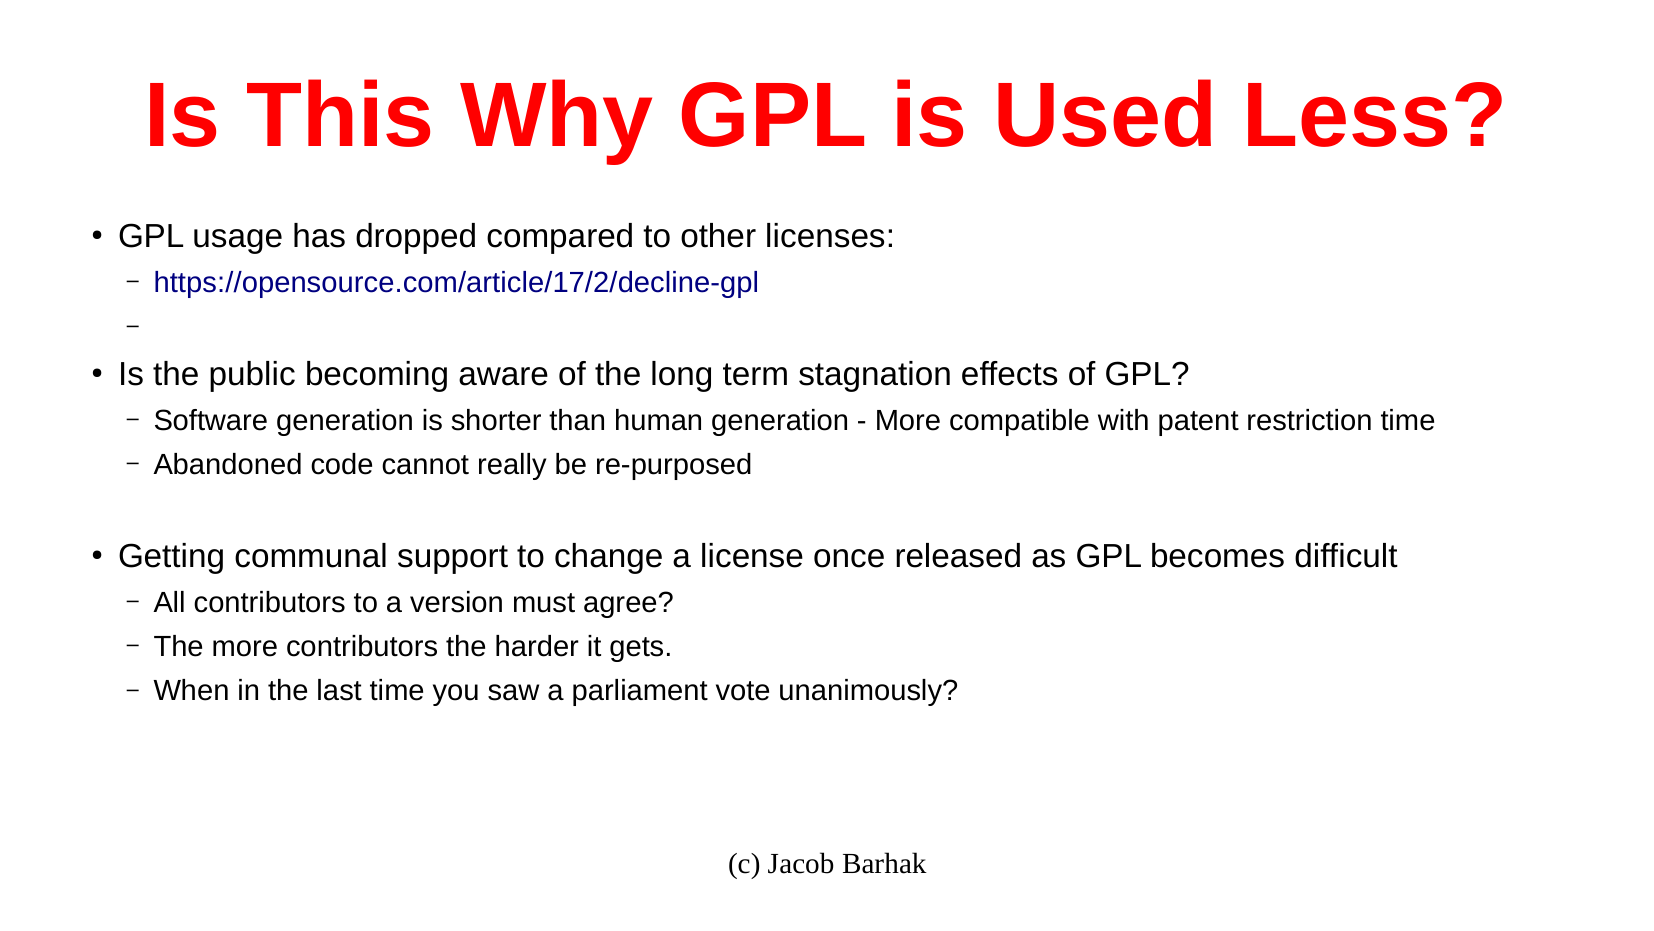

# Is This Why GPL is Used Less?
GPL usage has dropped compared to other licenses:
https://opensource.com/article/17/2/decline-gpl
Is the public becoming aware of the long term stagnation effects of GPL?
Software generation is shorter than human generation - More compatible with patent restriction time
Abandoned code cannot really be re-purposed
Getting communal support to change a license once released as GPL becomes difficult
All contributors to a version must agree?
The more contributors the harder it gets.
When in the last time you saw a parliament vote unanimously?